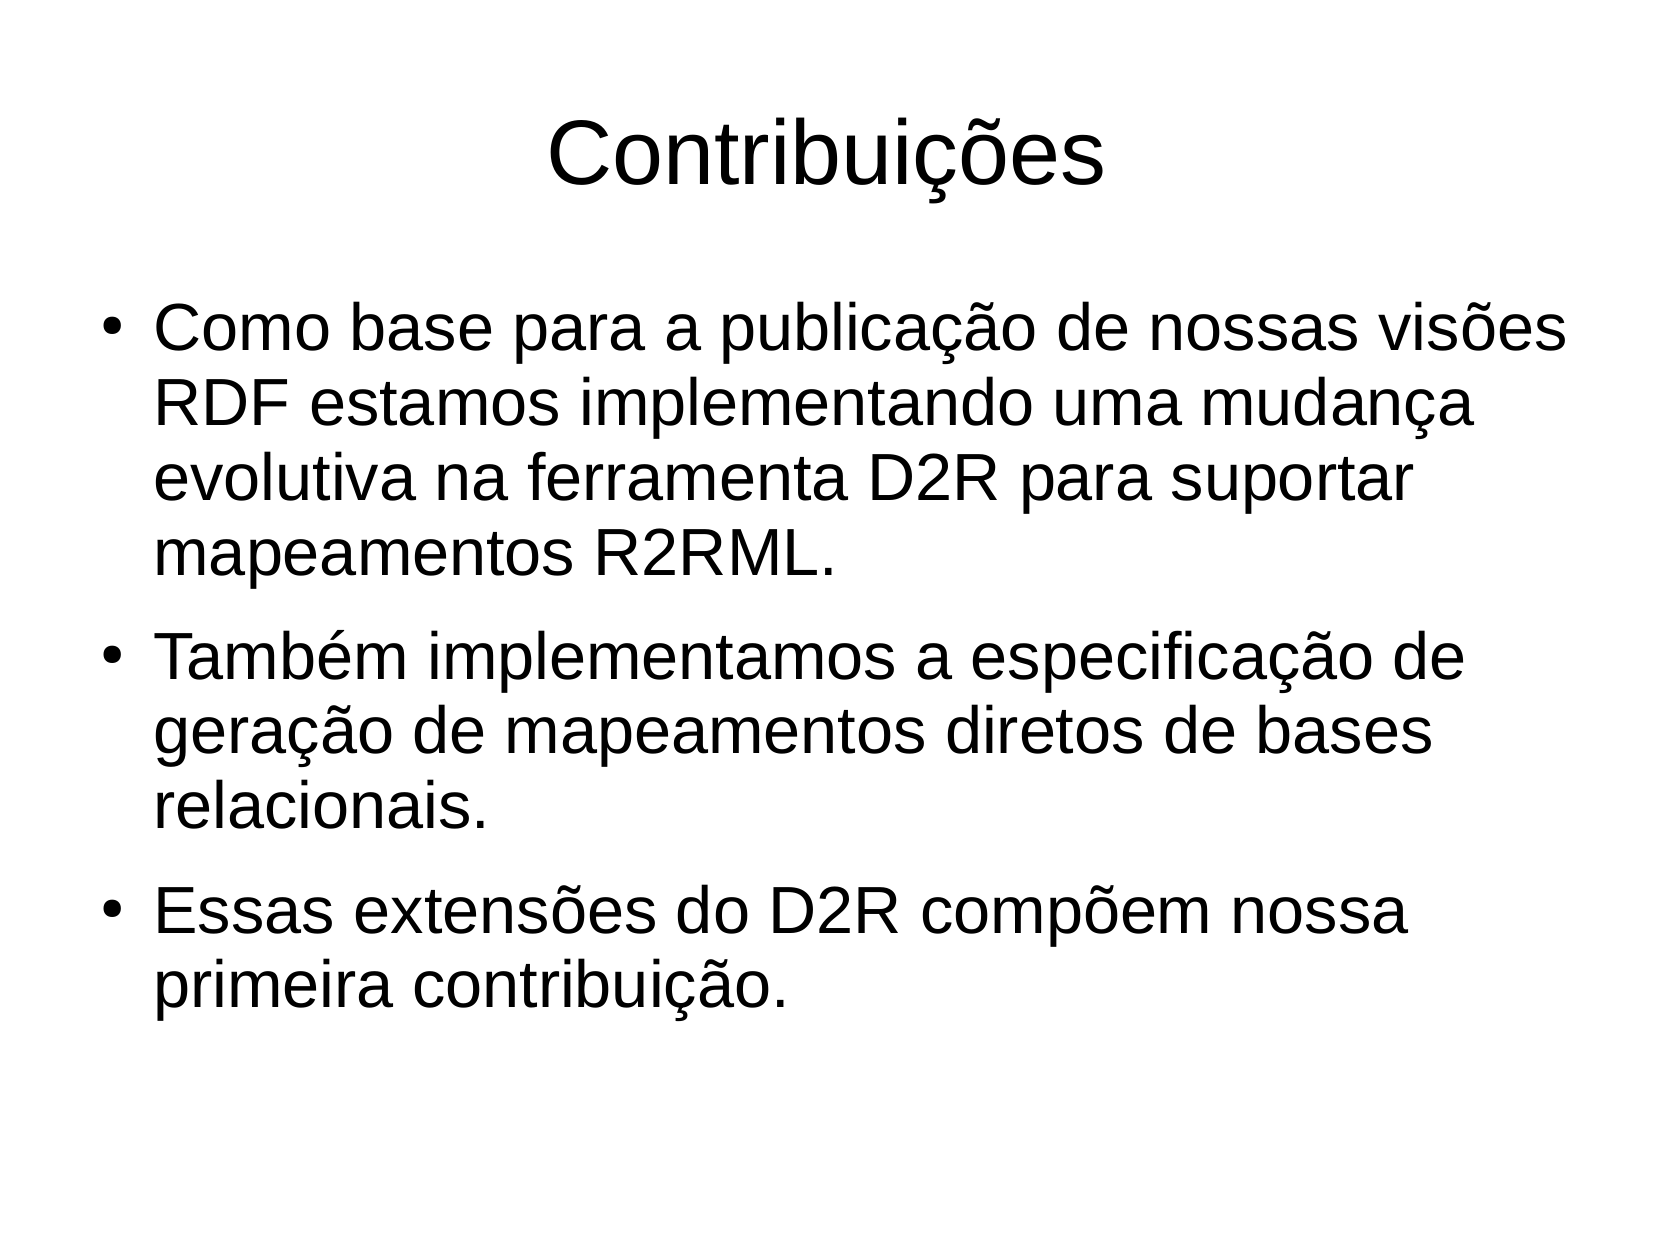

# Contribuições
Como base para a publicação de nossas visões RDF estamos implementando uma mudança evolutiva na ferramenta D2R para suportar mapeamentos R2RML.
Também implementamos a especificação de geração de mapeamentos diretos de bases relacionais.
Essas extensões do D2R compõem nossa primeira contribuição.